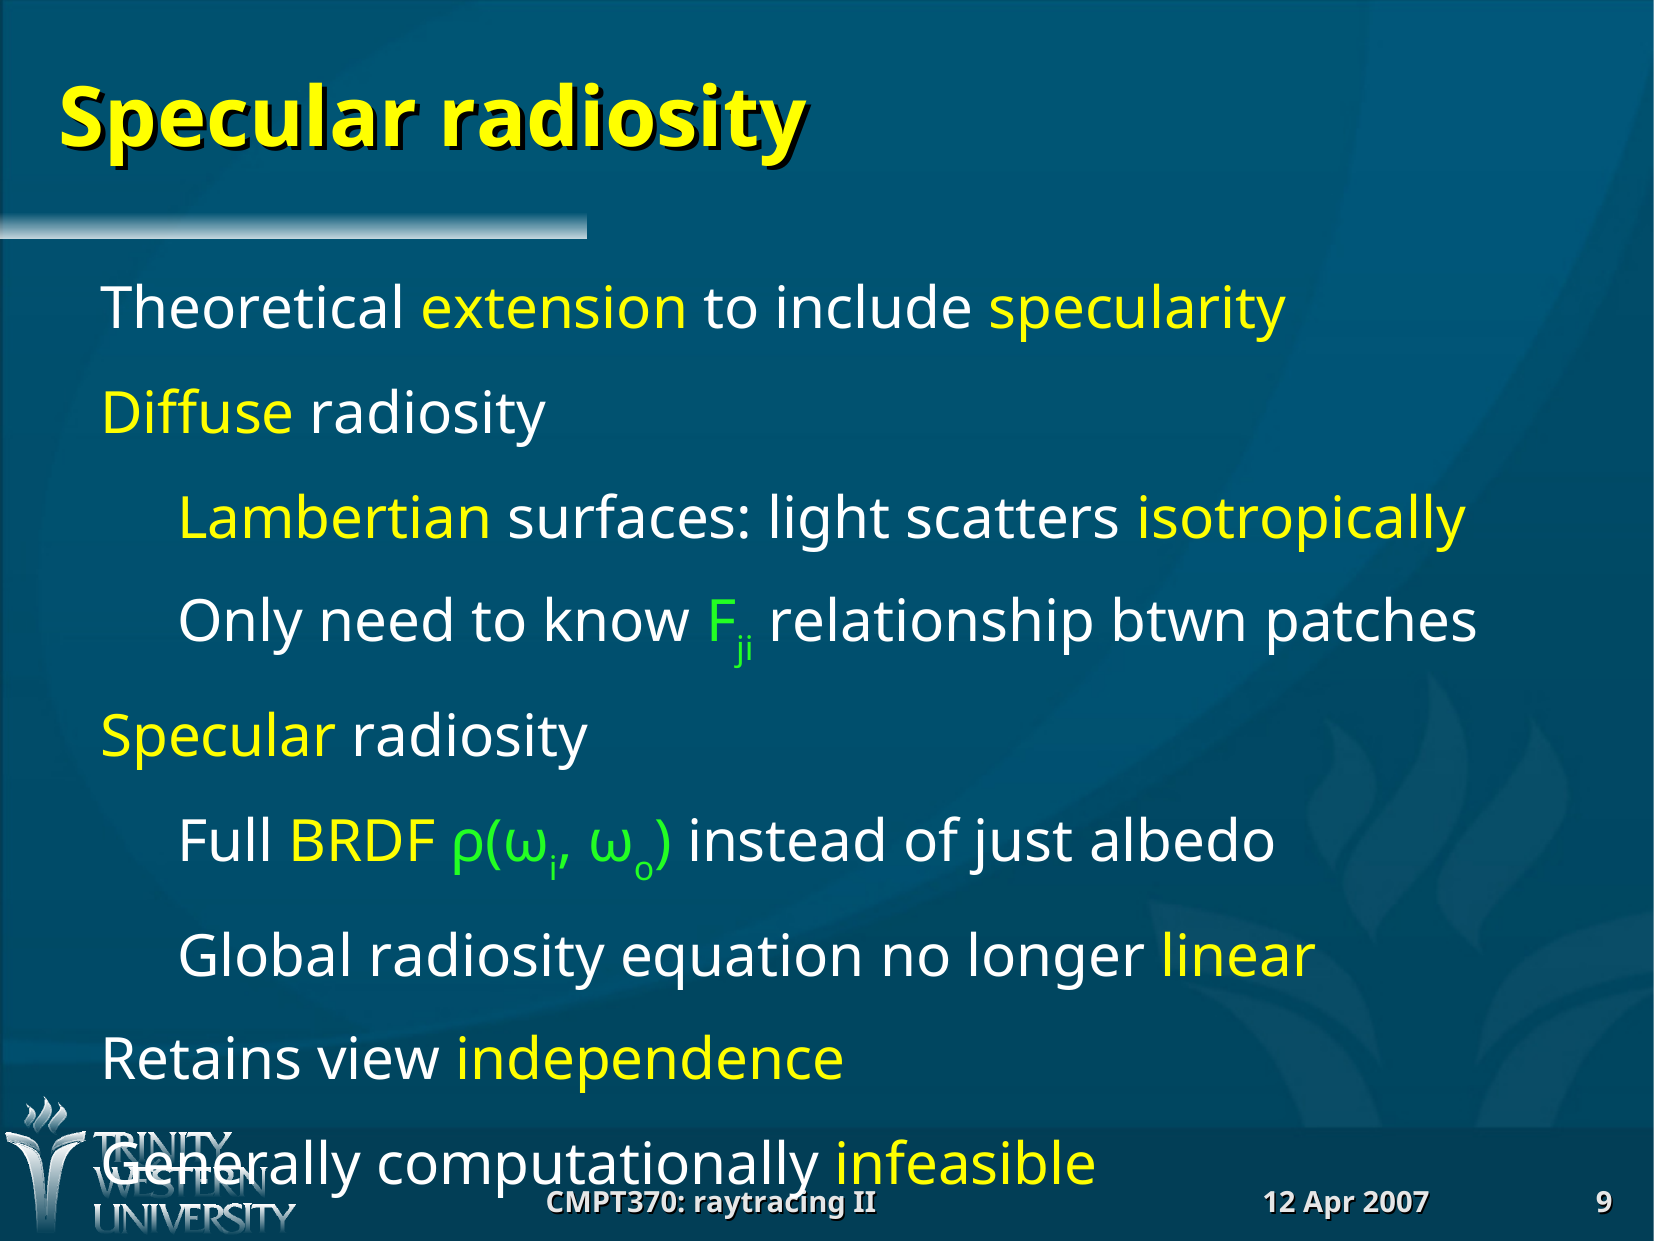

# Specular radiosity
Theoretical extension to include specularity
Diffuse radiosity
Lambertian surfaces: light scatters isotropically
Only need to know Fji relationship btwn patches
Specular radiosity
Full BRDF ρ(ωi, ωo) instead of just albedo
Global radiosity equation no longer linear
Retains view independence
Generally computationally infeasible
CMPT370: raytracing II
12 Apr 2007
9